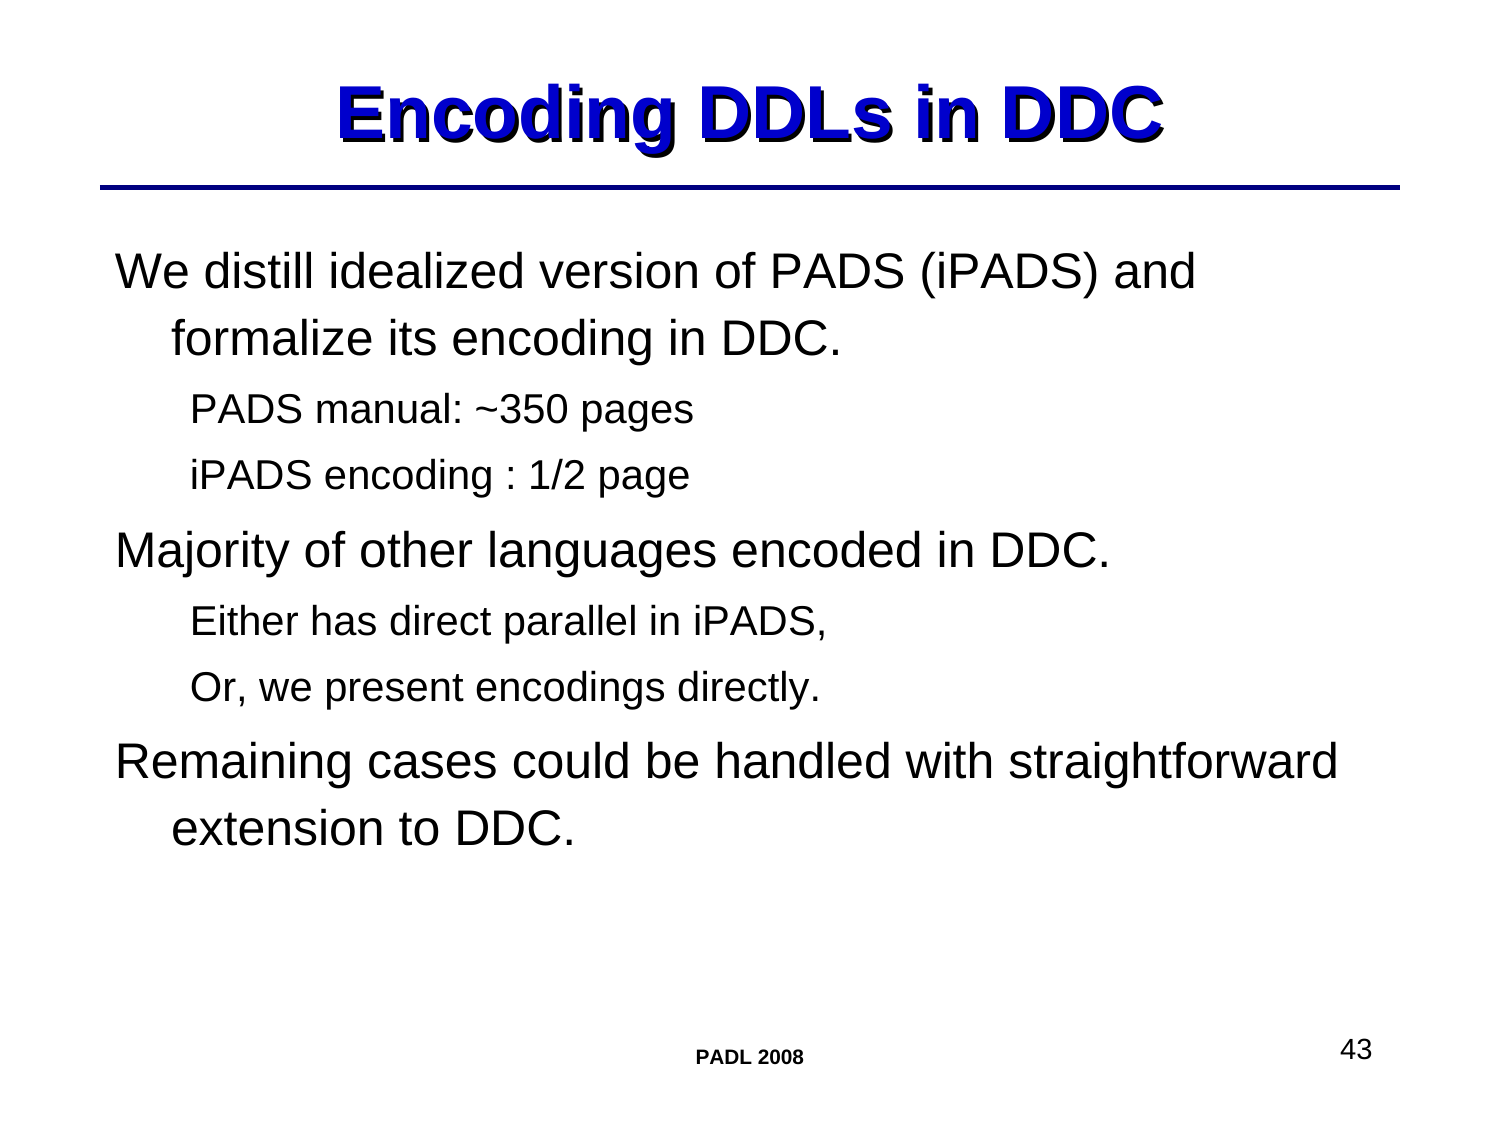

# Encoding DDLs in DDC
We distill idealized version of PADS (iPADS) and formalize its encoding in DDC.
PADS manual: ~350 pages
iPADS encoding : 1/2 page
Majority of other languages encoded in DDC.
Either has direct parallel in iPADS,
Or, we present encodings directly.
Remaining cases could be handled with straightforward extension to DDC.
43